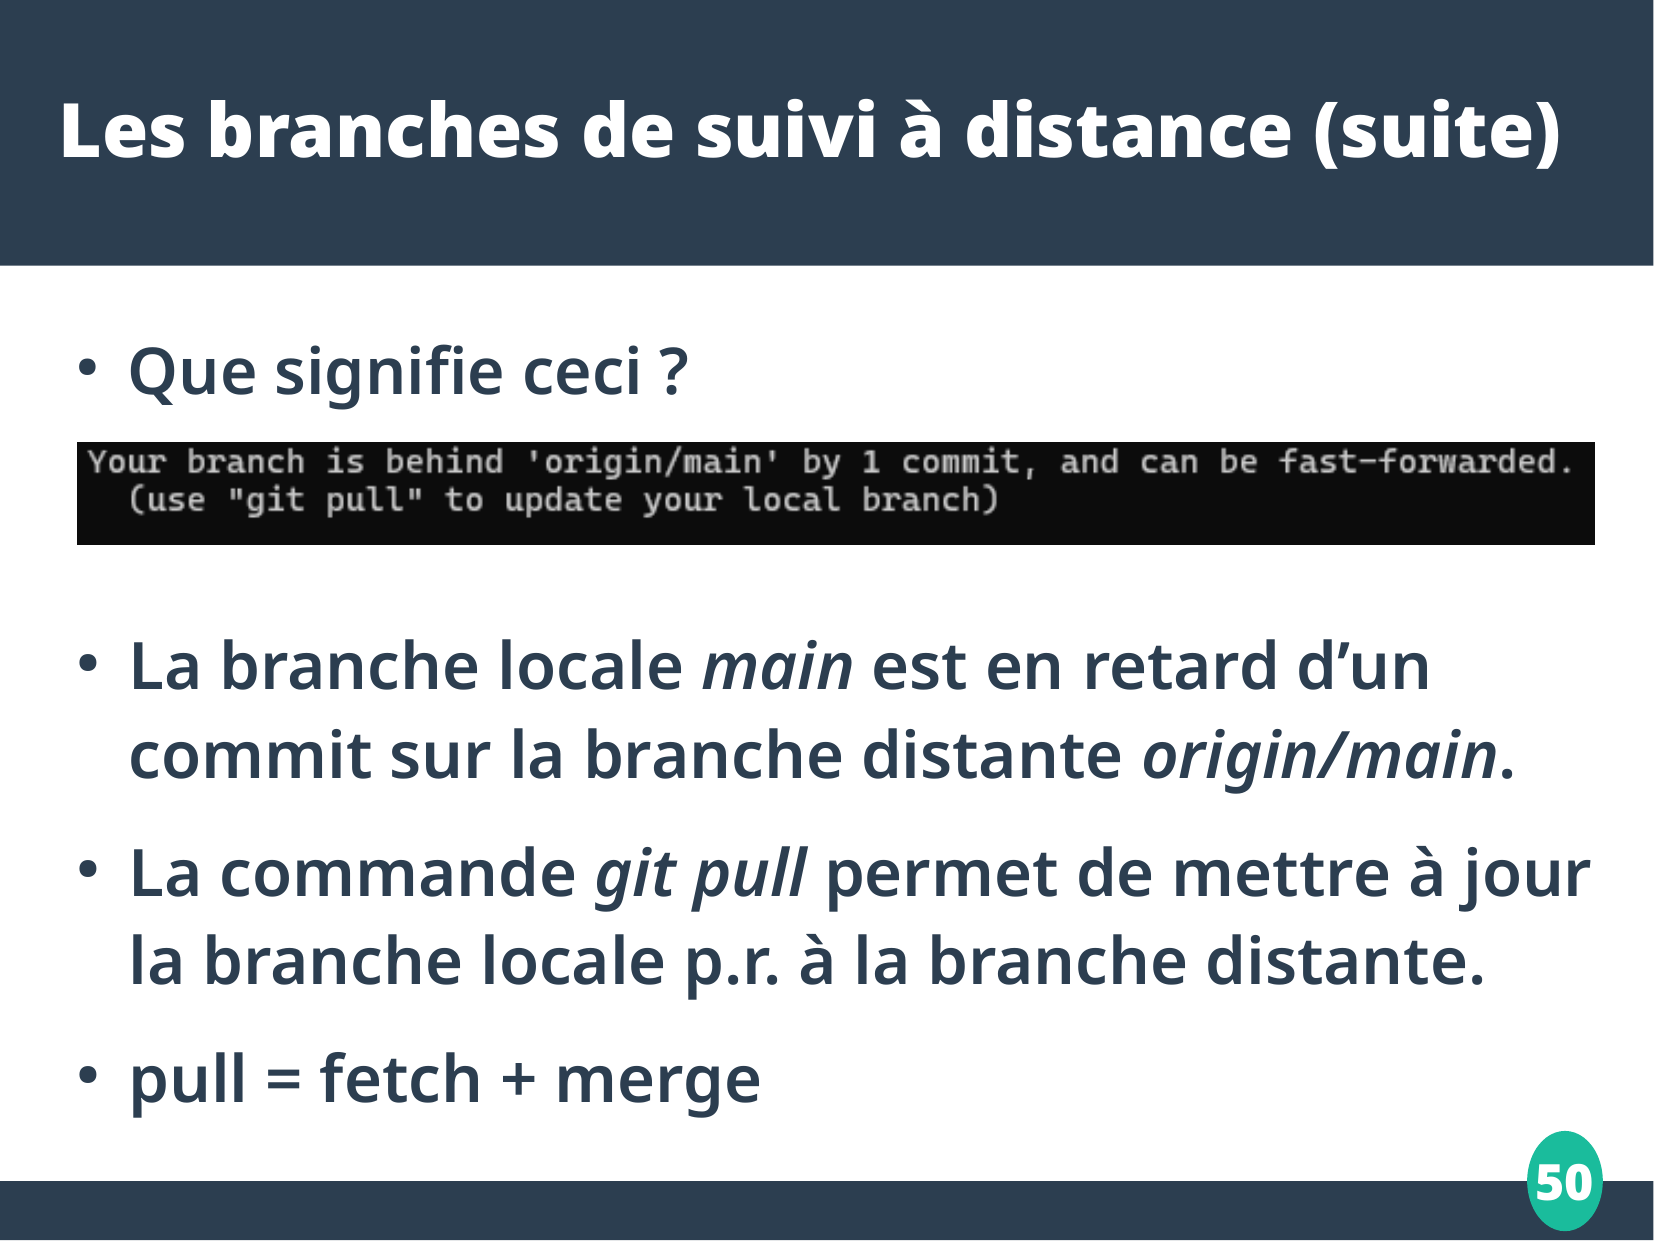

# Les branches de suivi à distance (suite)
Que signifie ceci ?
La branche locale main est en retard d’un commit sur la branche distante origin/main.
La commande git pull permet de mettre à jour la branche locale p.r. à la branche distante.
pull = fetch + merge